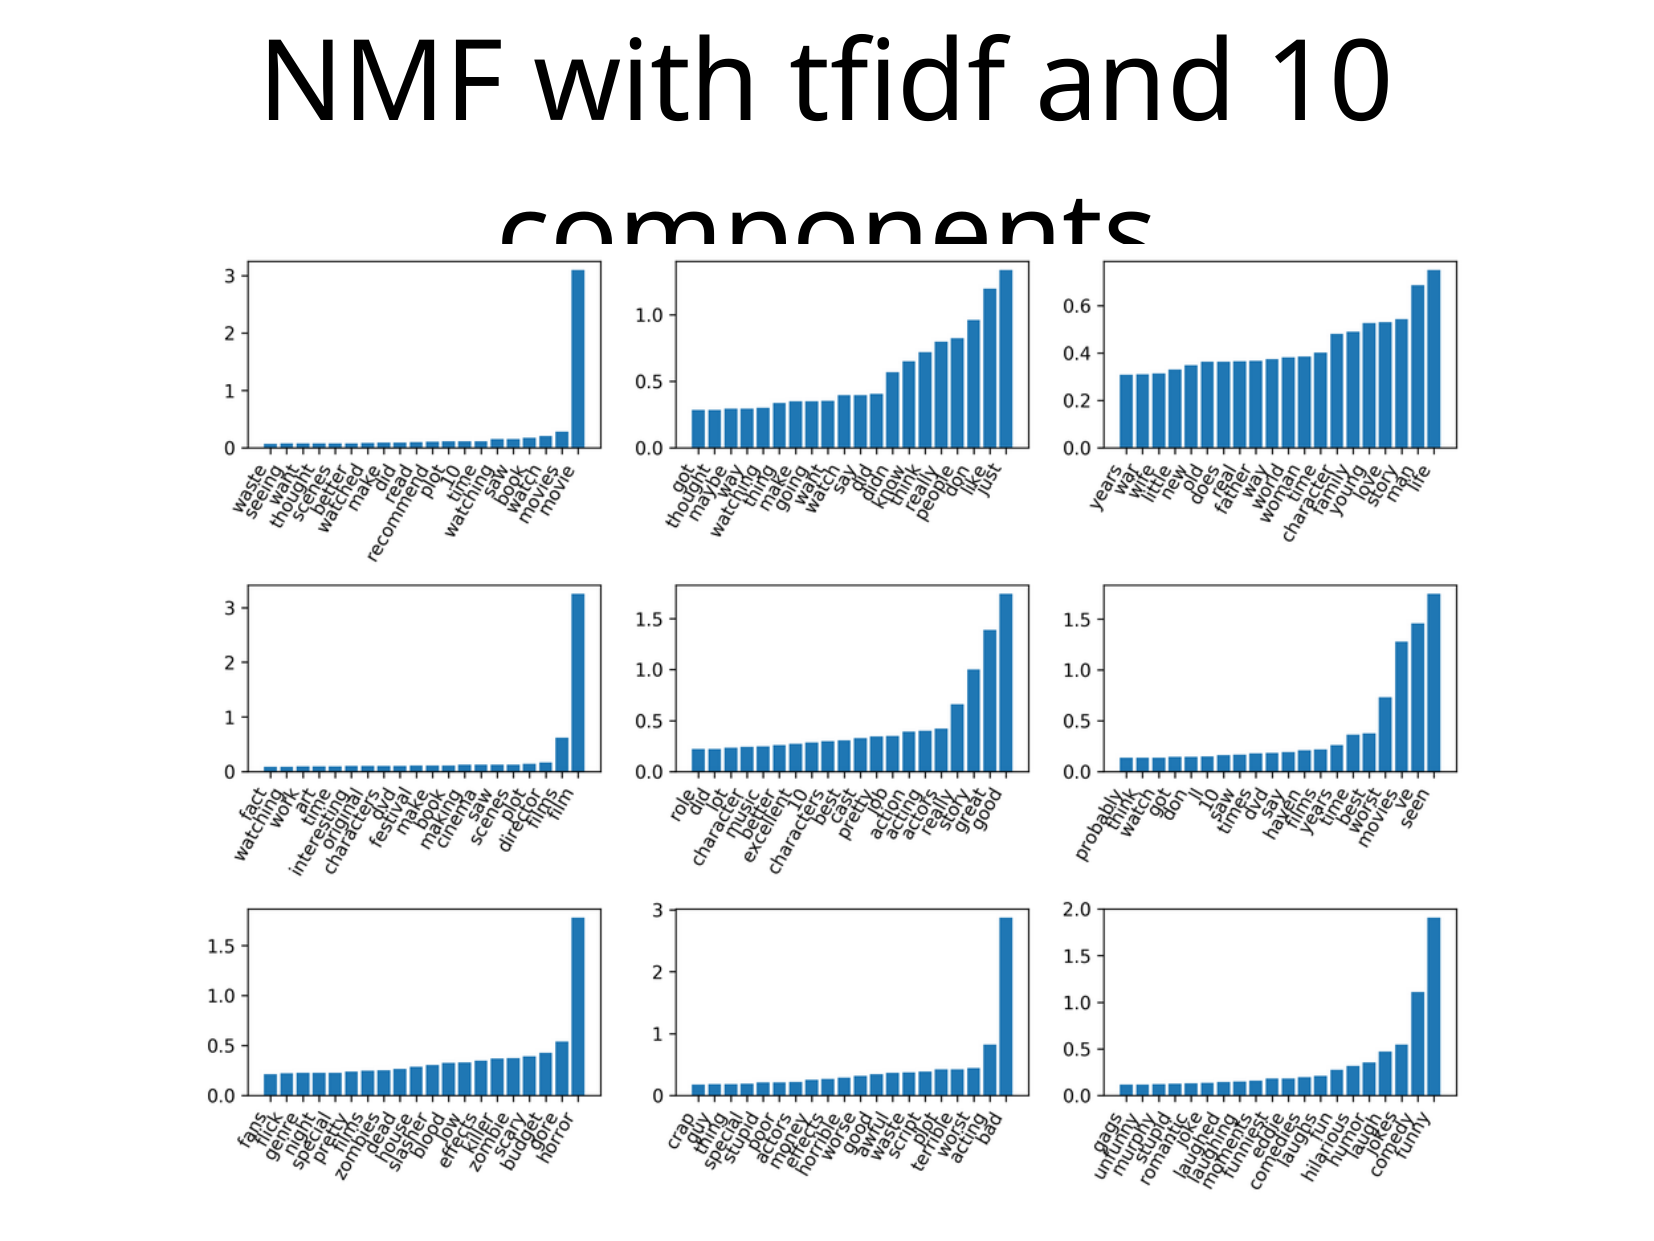

# NMF with tfidf and 10 components